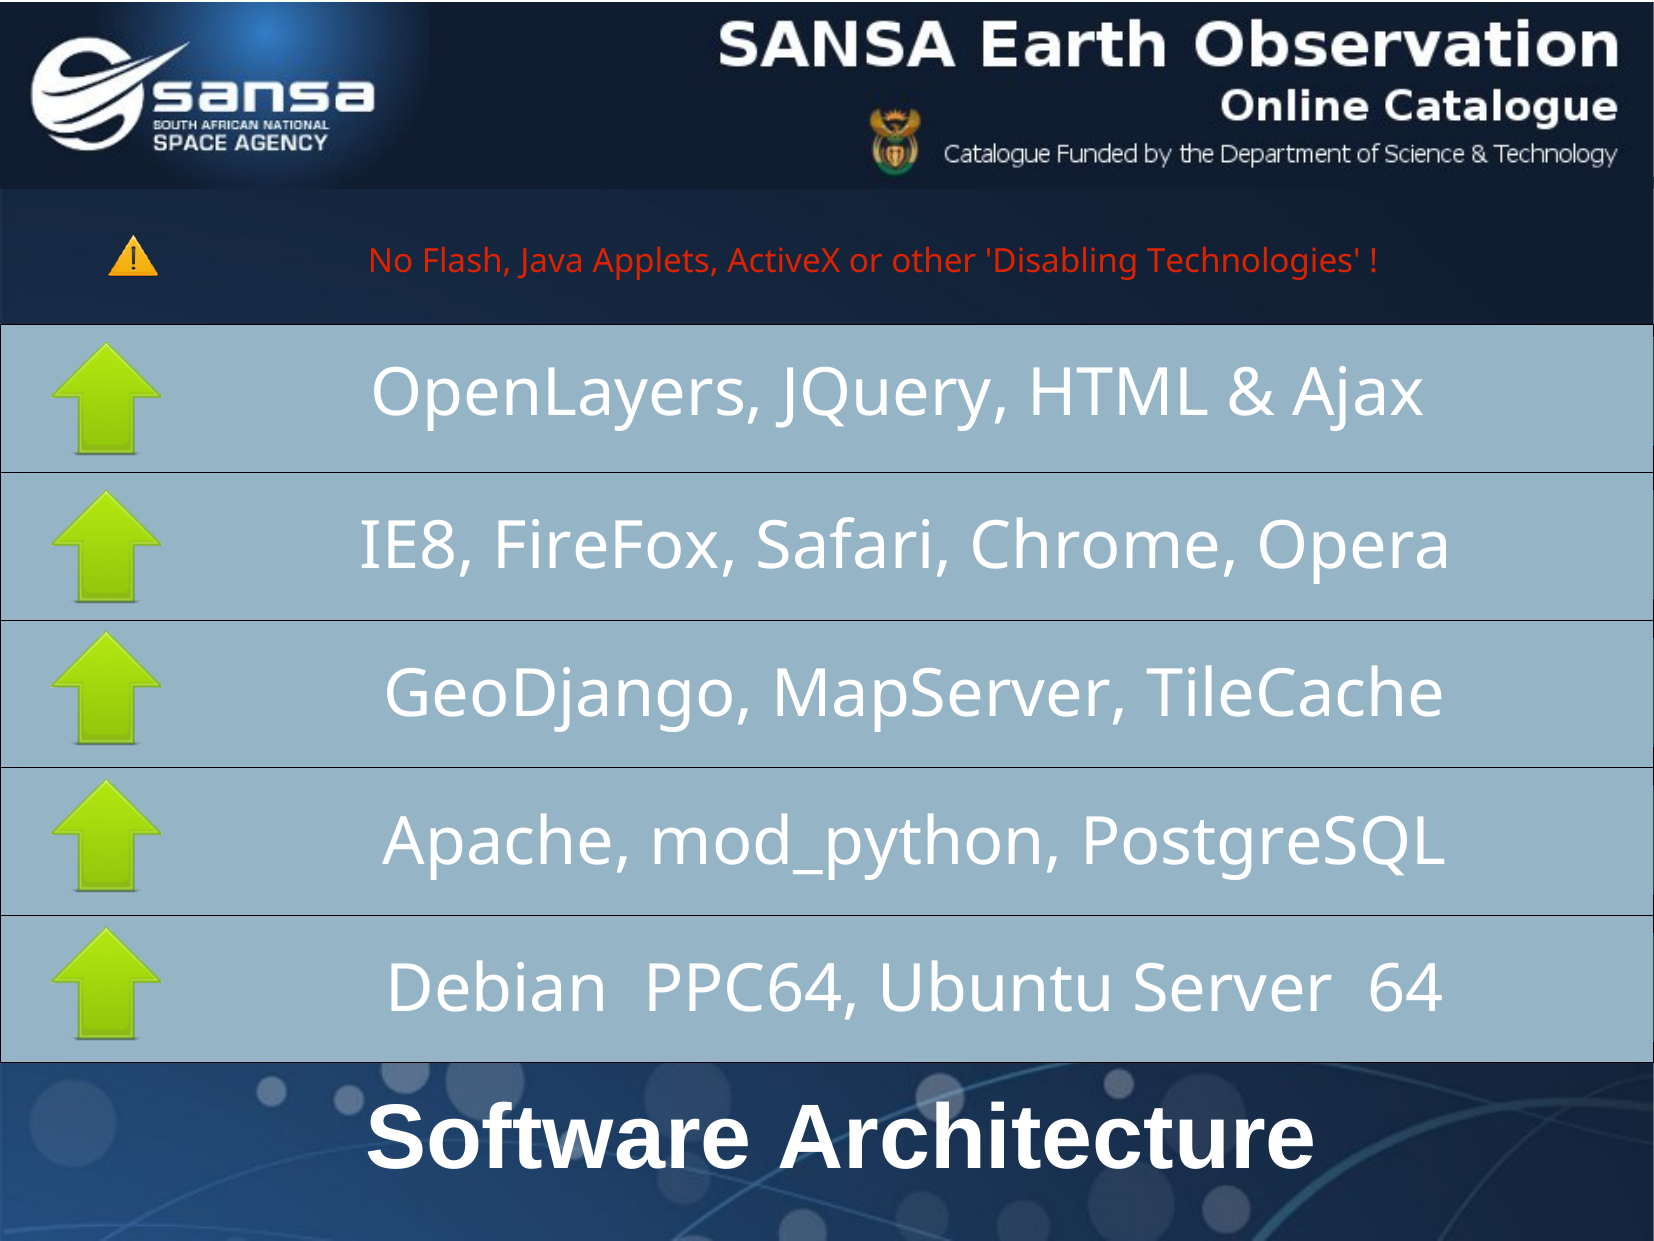

No Flash, Java Applets, ActiveX or other 'Disabling Technologies' !
OpenLayers, JQuery, HTML & Ajax
IE8, FireFox, Safari, Chrome, Opera
GeoDjango, MapServer, TileCache
Apache, mod_python, PostgreSQL
Debian PPC64, Ubuntu Server 64
# Software Architecture